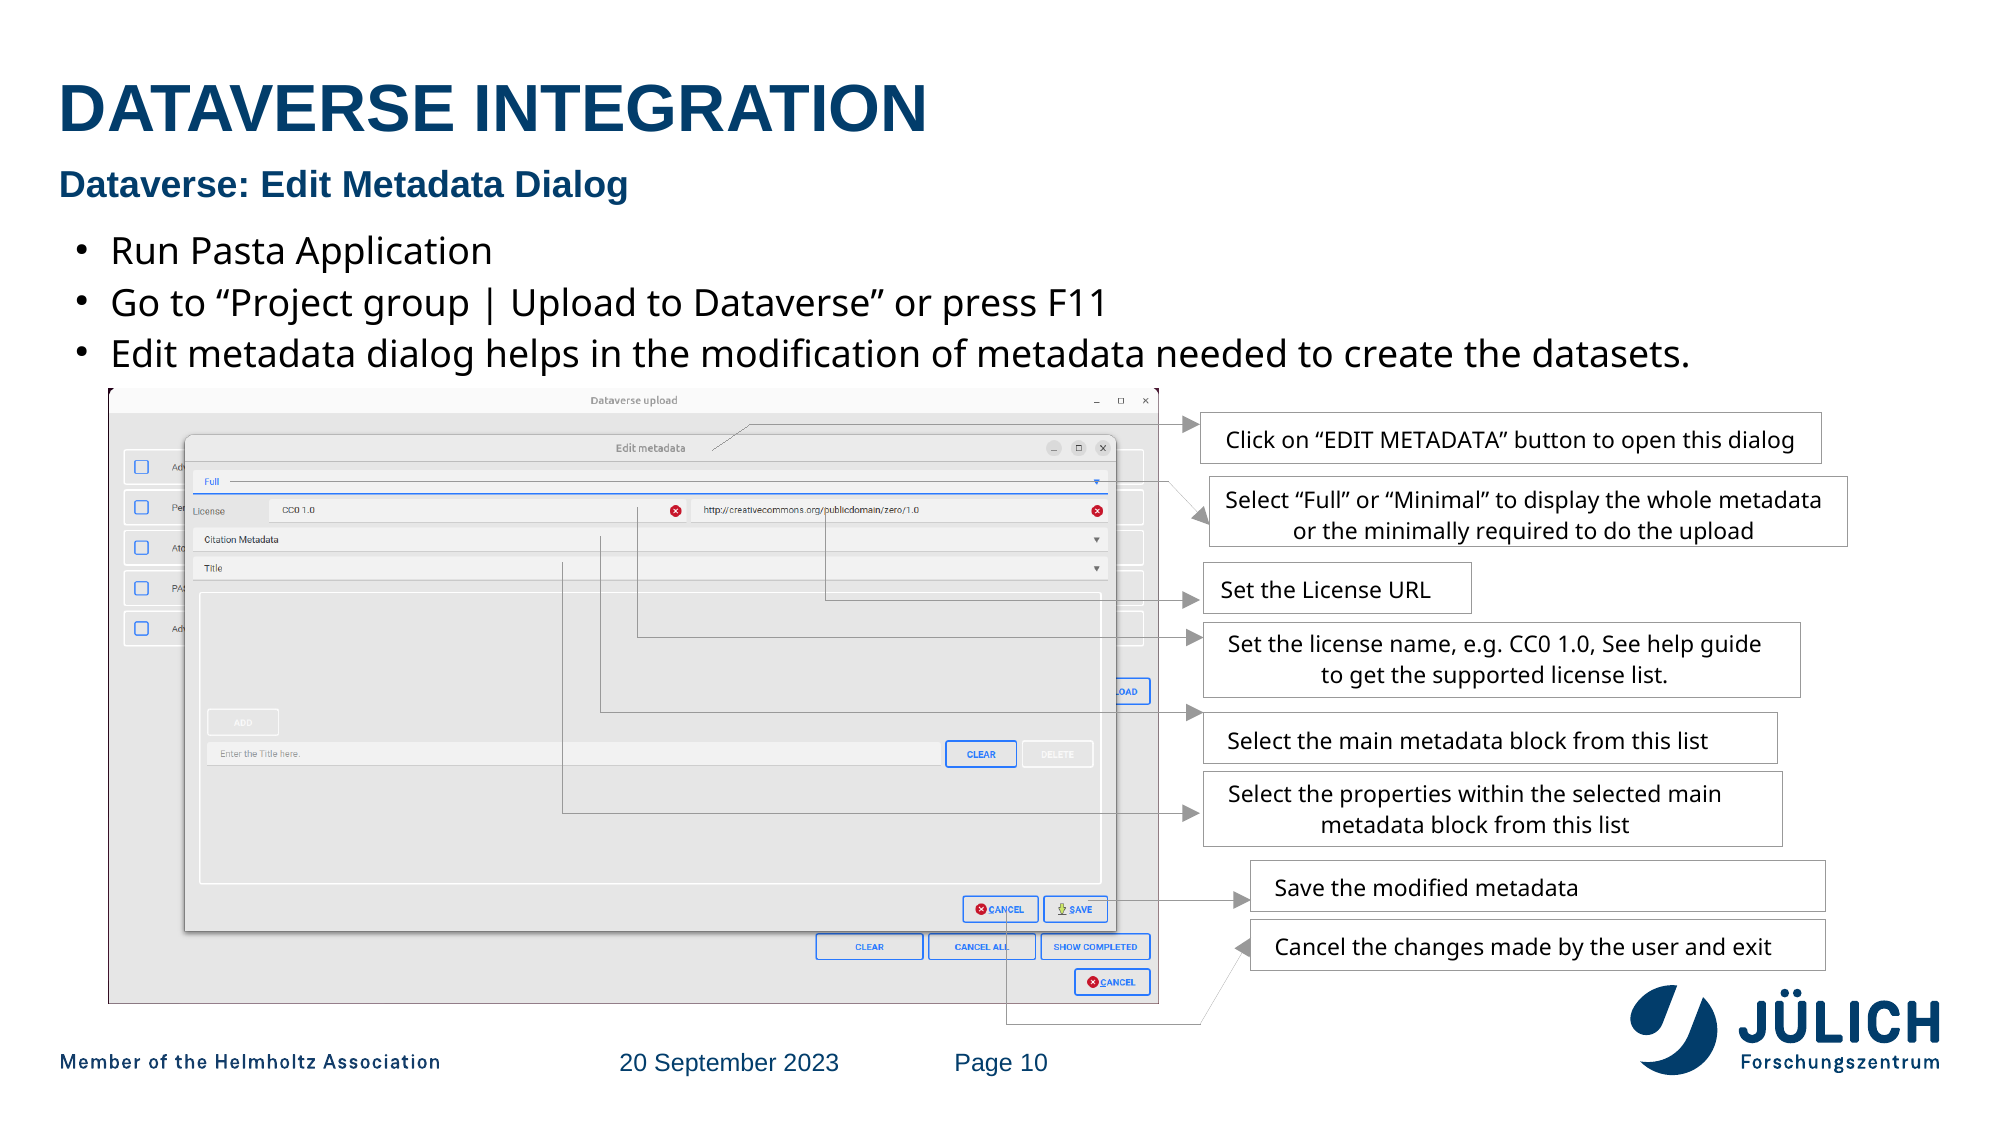

# Dataverse integration
Dataverse: Edit Metadata Dialog
Run Pasta Application
Go to “Project group | Upload to Dataverse” or press F11
Edit metadata dialog helps in the modification of metadata needed to create the datasets.
Click on “EDIT METADATA” button to open this dialog
Select “Full” or “Minimal” to display the whole metadata or the minimally required to do the upload
 Set the License URL
Set the license name, e.g. CC0 1.0, See help guide to get the supported license list.
Select the main metadata block from this list
Select the properties within the selected main metadata block from this list
Save the modified metadata
Cancel the changes made by the user and exit
20 September 2023
Page